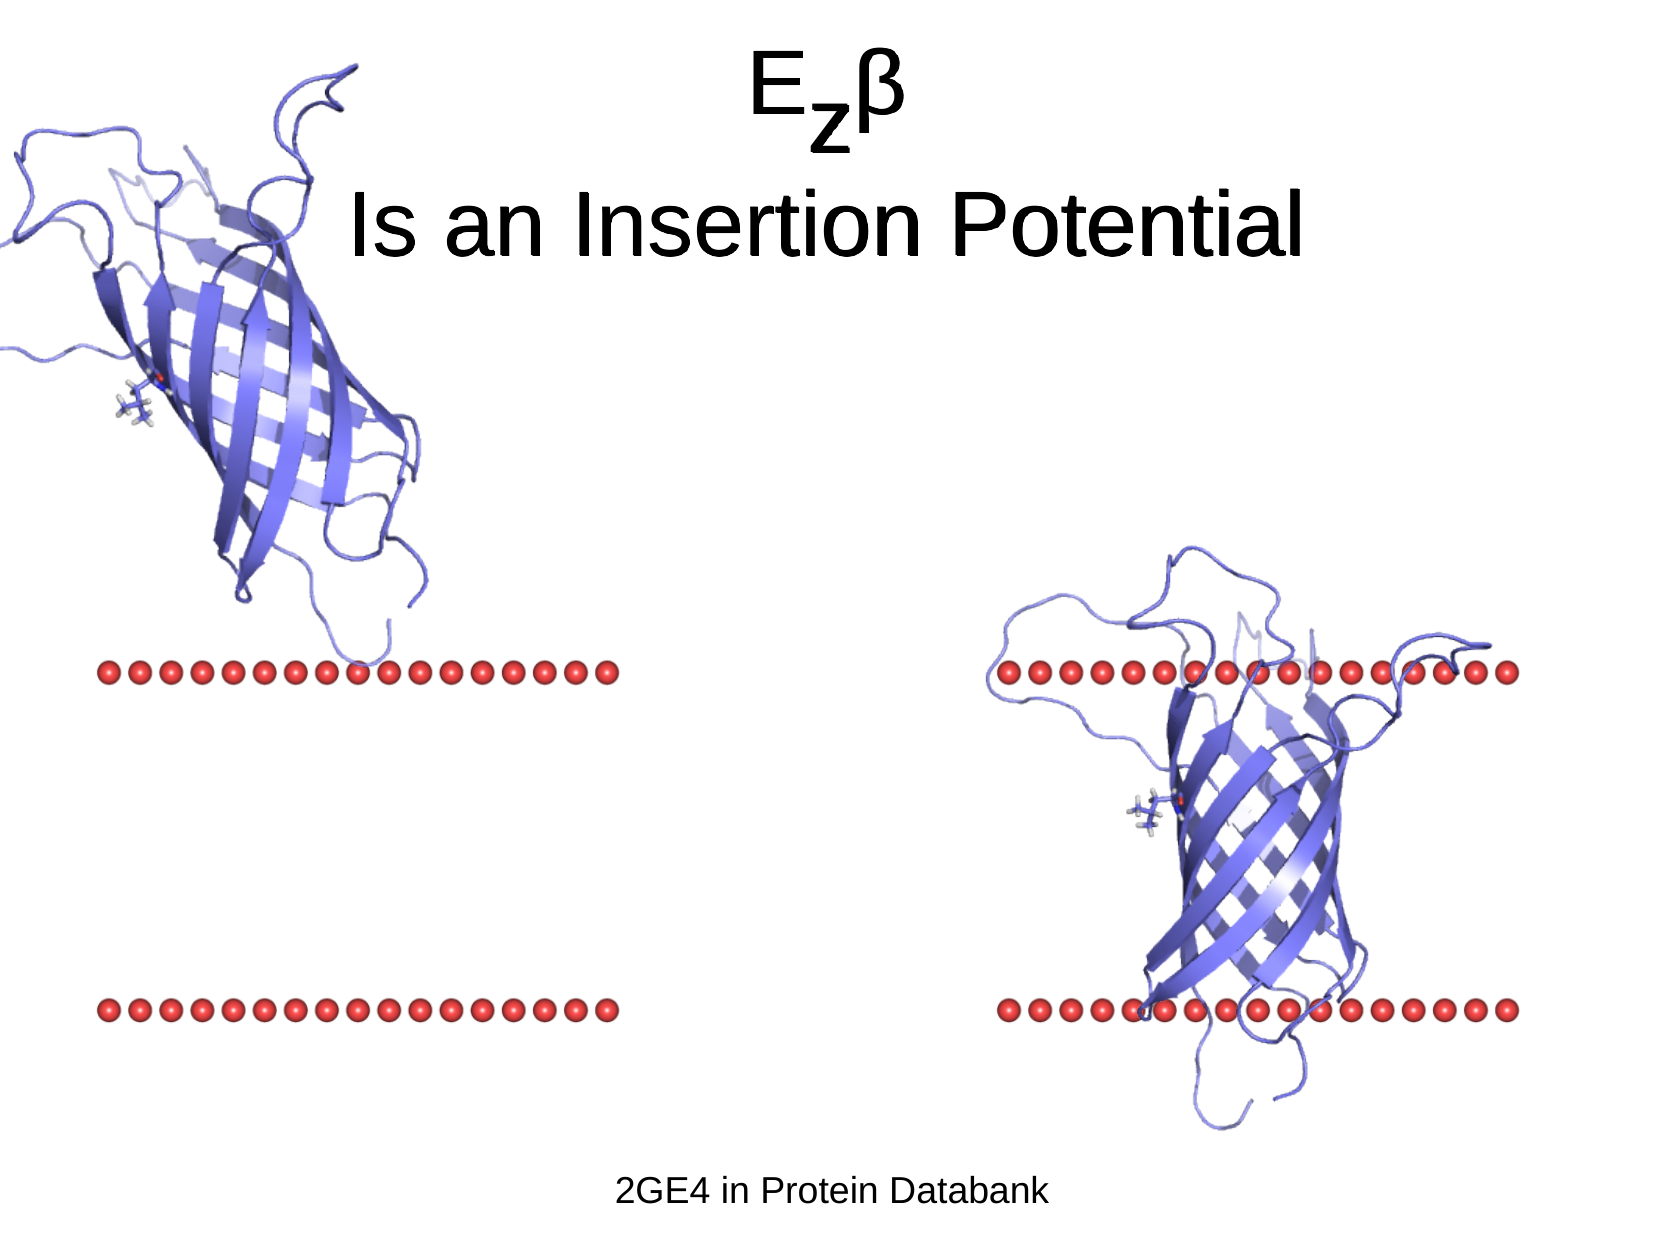

# Ezβ Is an Insertion Potential
2GE4 in Protein Databank